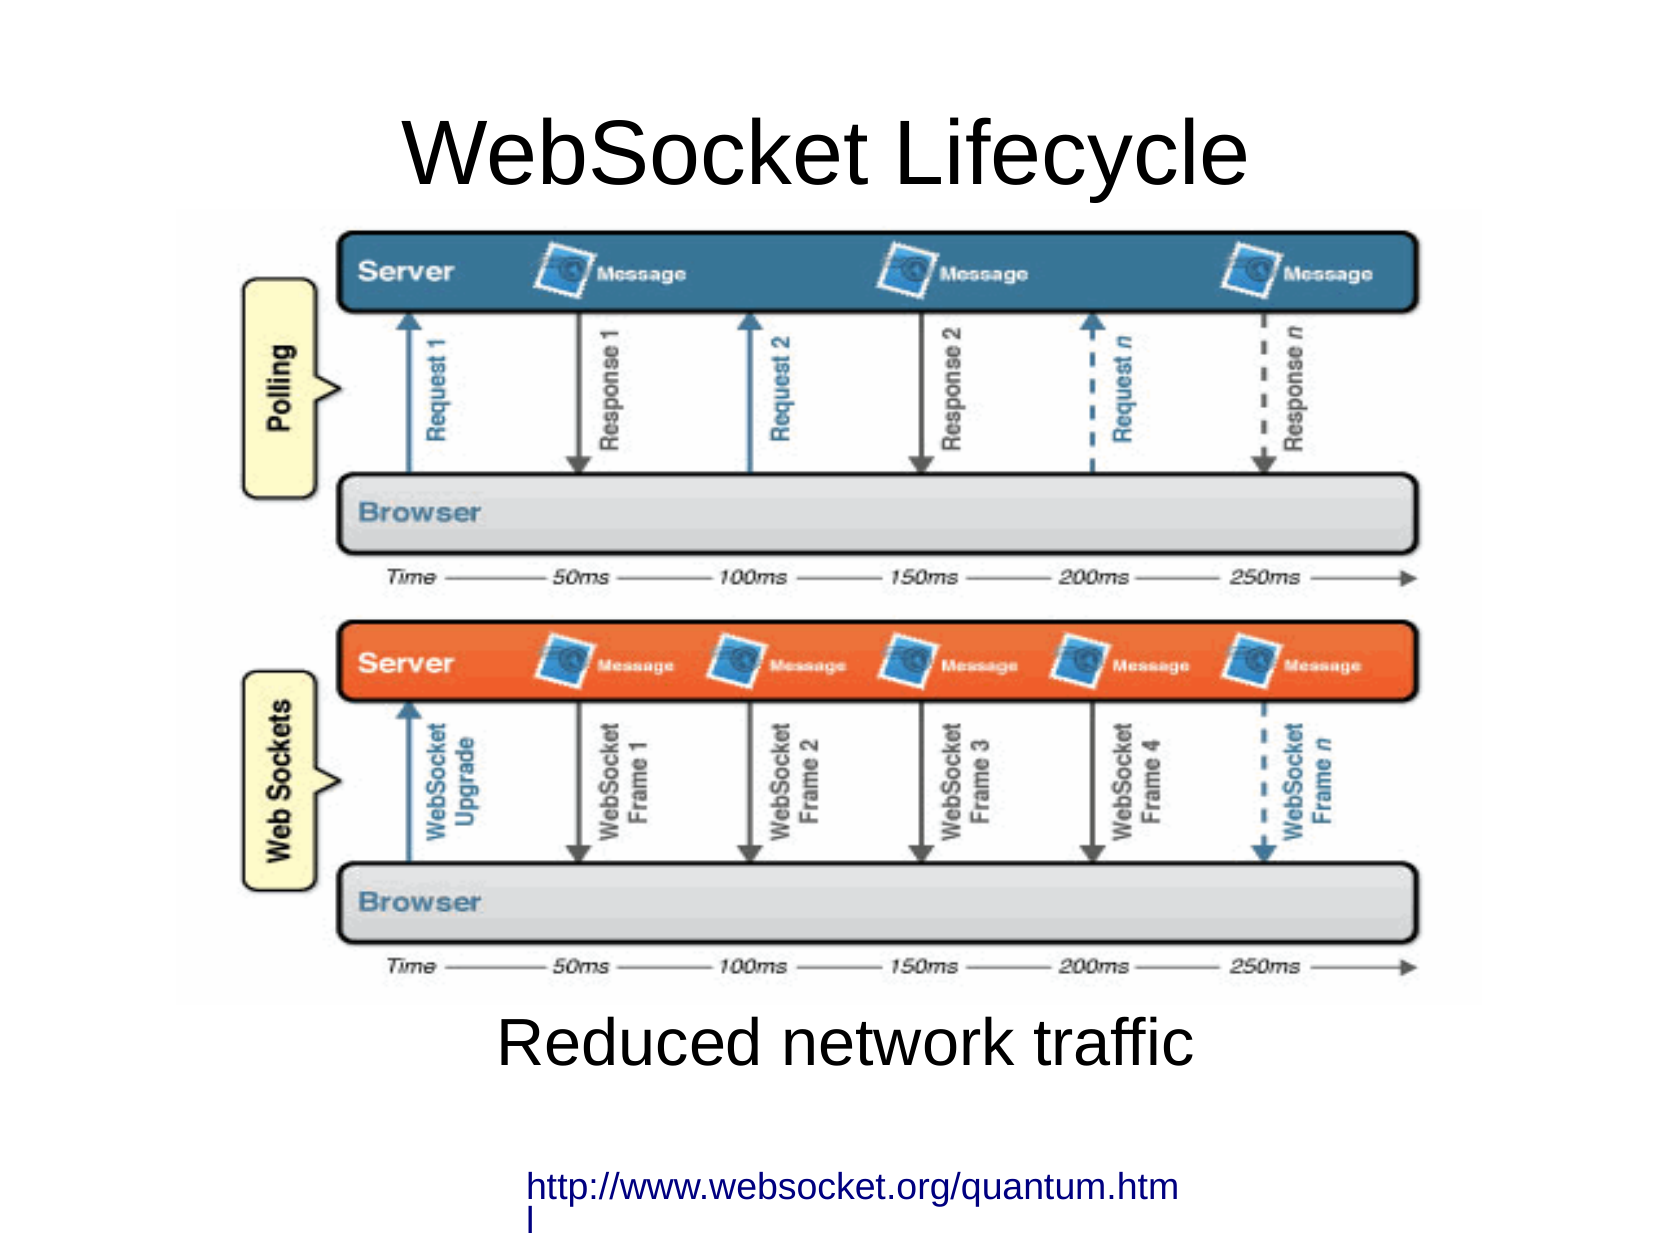

# WebSocket Lifecycle
Reduced network traffic
http://www.websocket.org/quantum.html